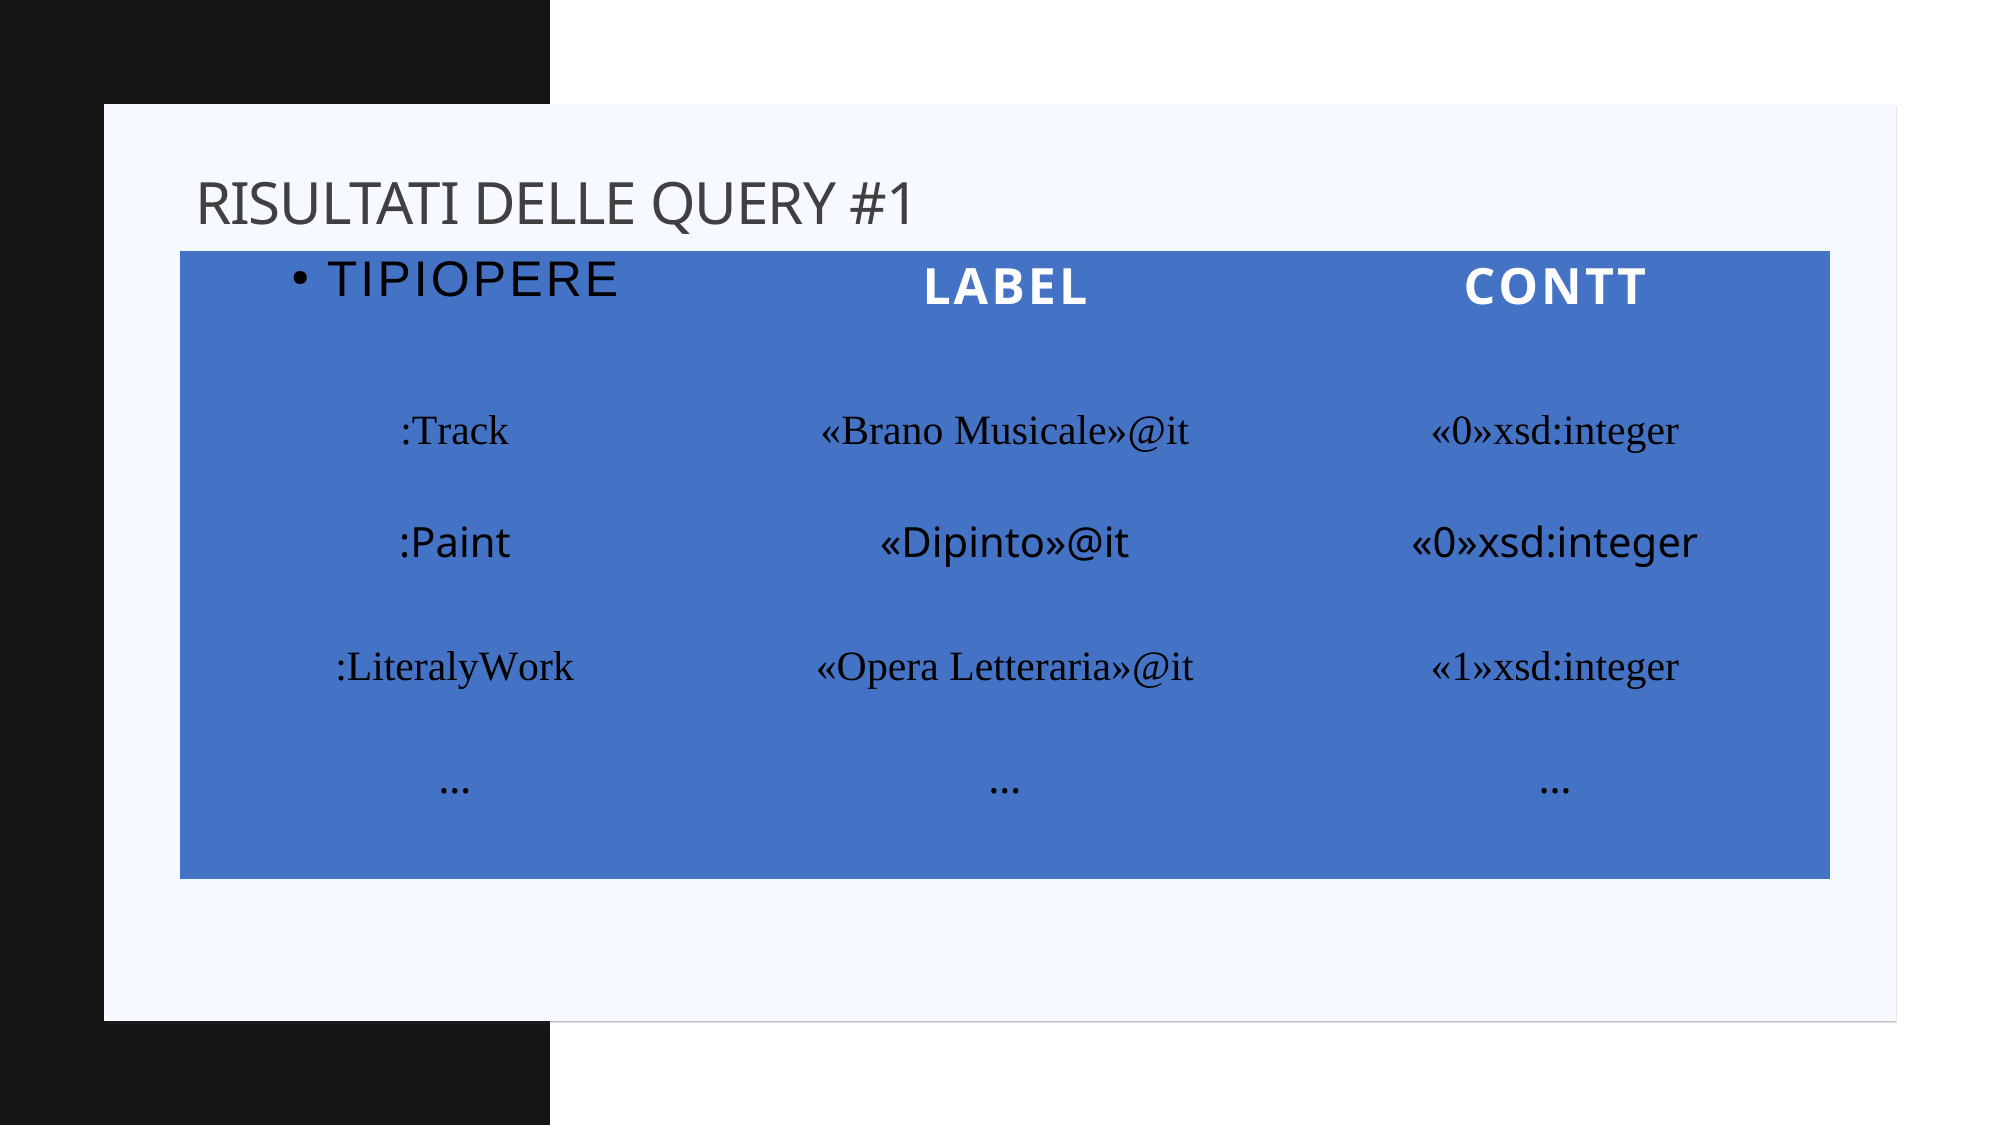

# Risultati delle query #1
| Tipiopere | label | contt |
| --- | --- | --- |
| :Track | «Brano Musicale»@it | «0»xsd:integer |
| :Paint | «Dipinto»@it | «0»xsd:integer |
| :LiteralyWork | «Opera Letteraria»@it | «1»xsd:integer |
| … | … | … |